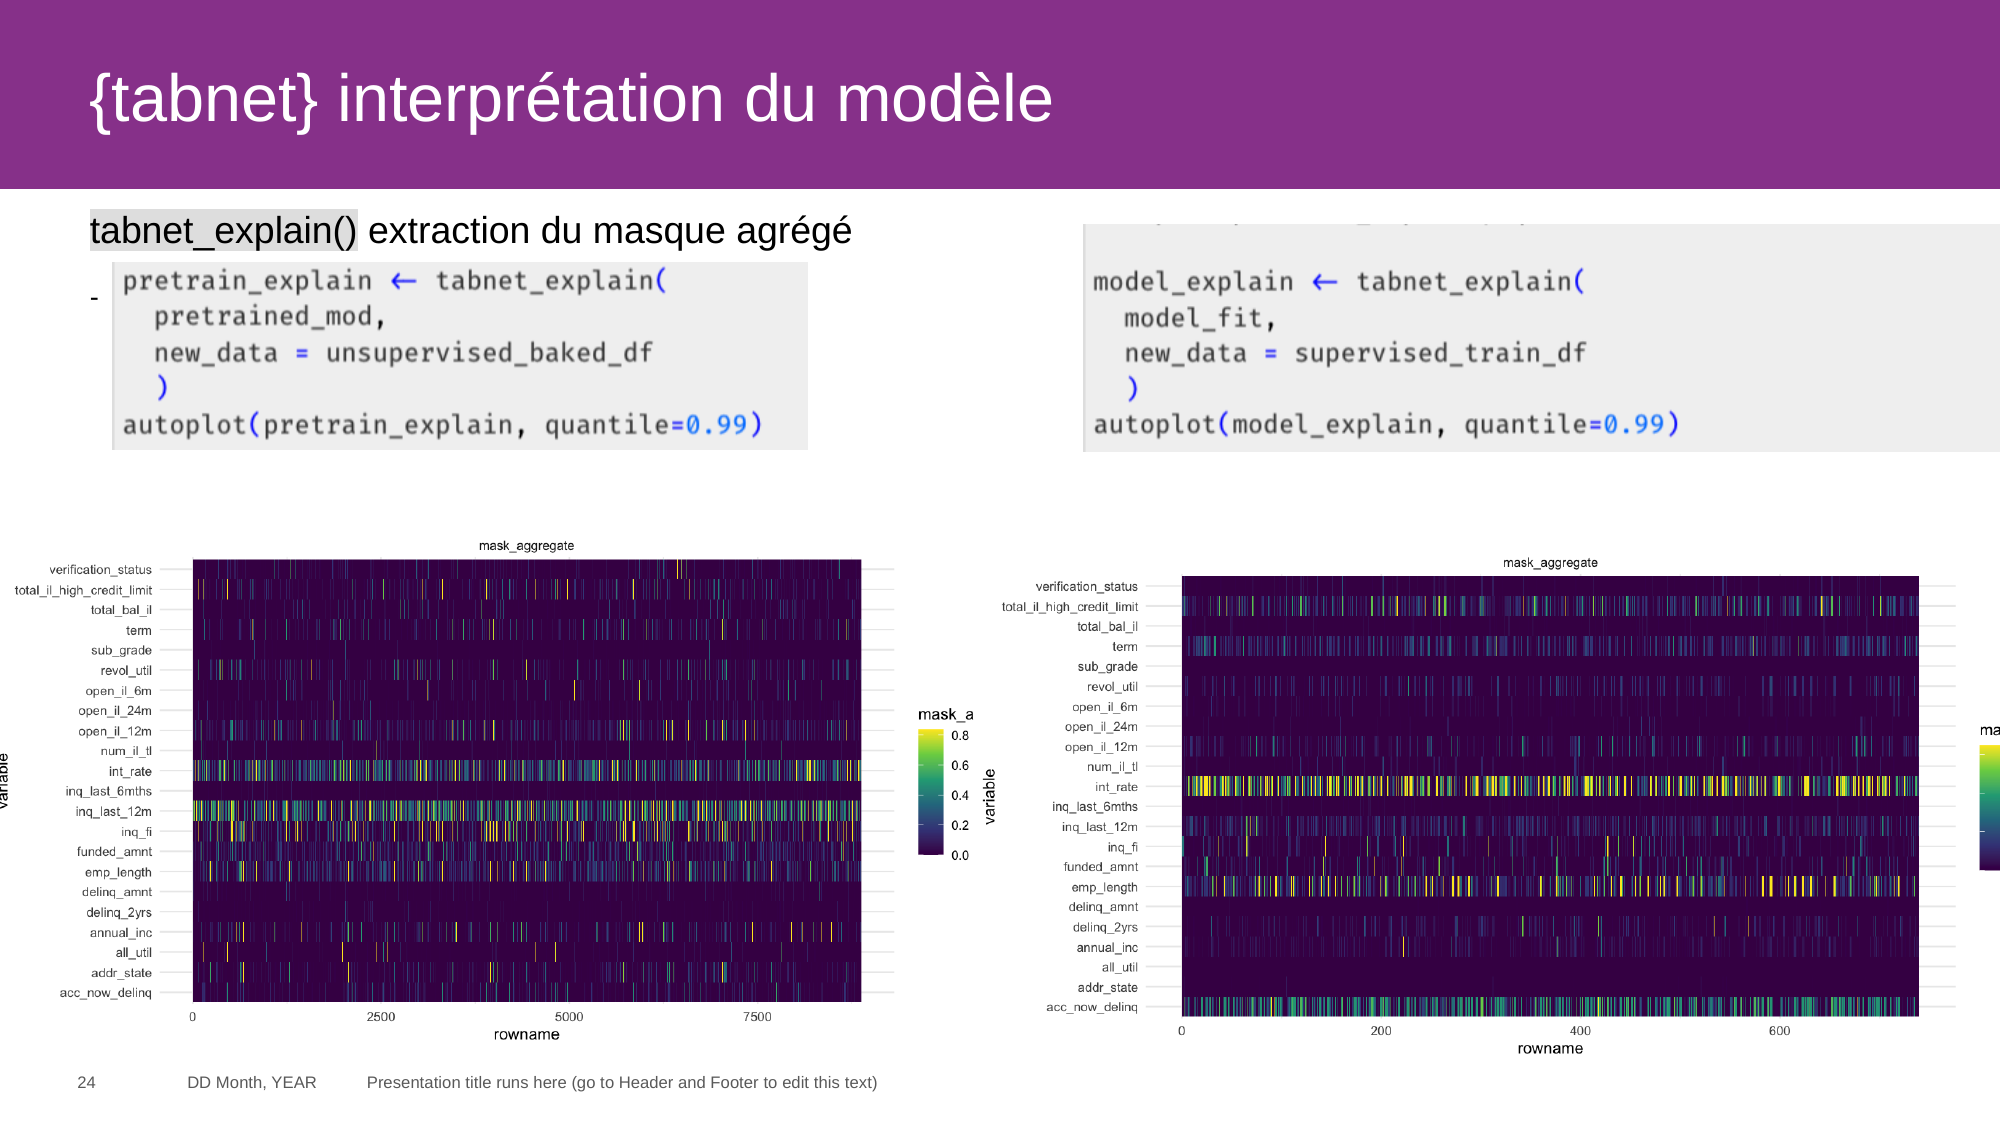

{tabnet} interprétation du modèle
tabnet_explain() extraction du masque agrégé
-
DD Month, YEAR
Presentation title runs here (go to Header and Footer to edit this text)